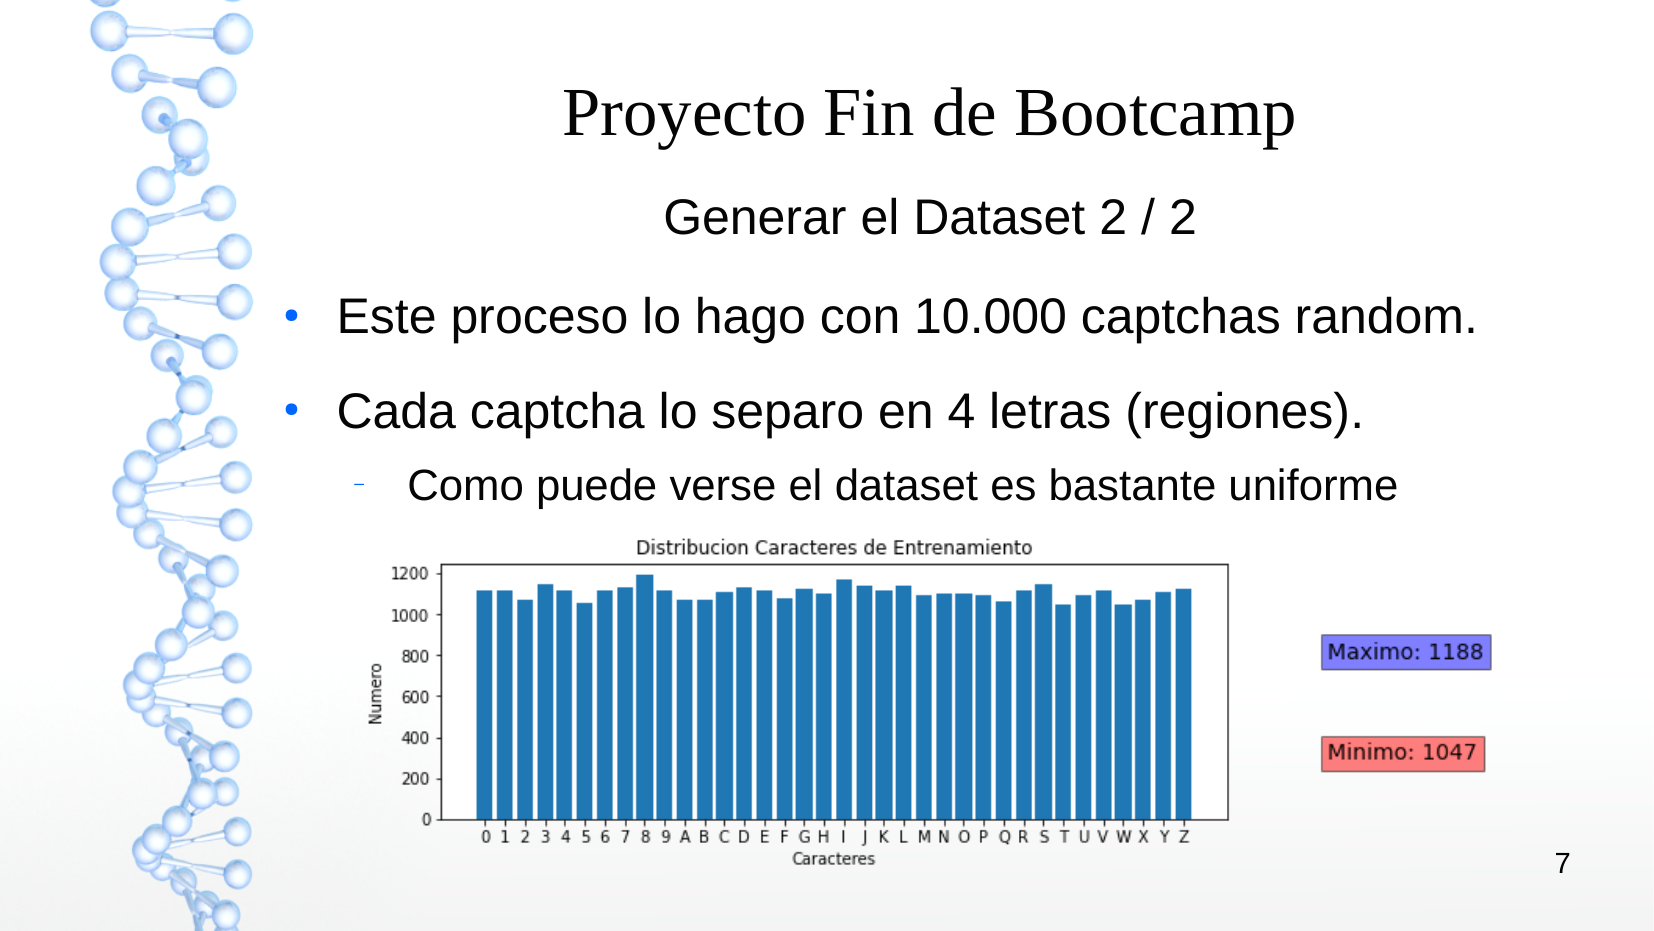

# Proyecto Fin de Bootcamp
Generar el Dataset 2 / 2
Este proceso lo hago con 10.000 captchas random.
Cada captcha lo separo en 4 letras (regiones).
Como puede verse el dataset es bastante uniforme
7